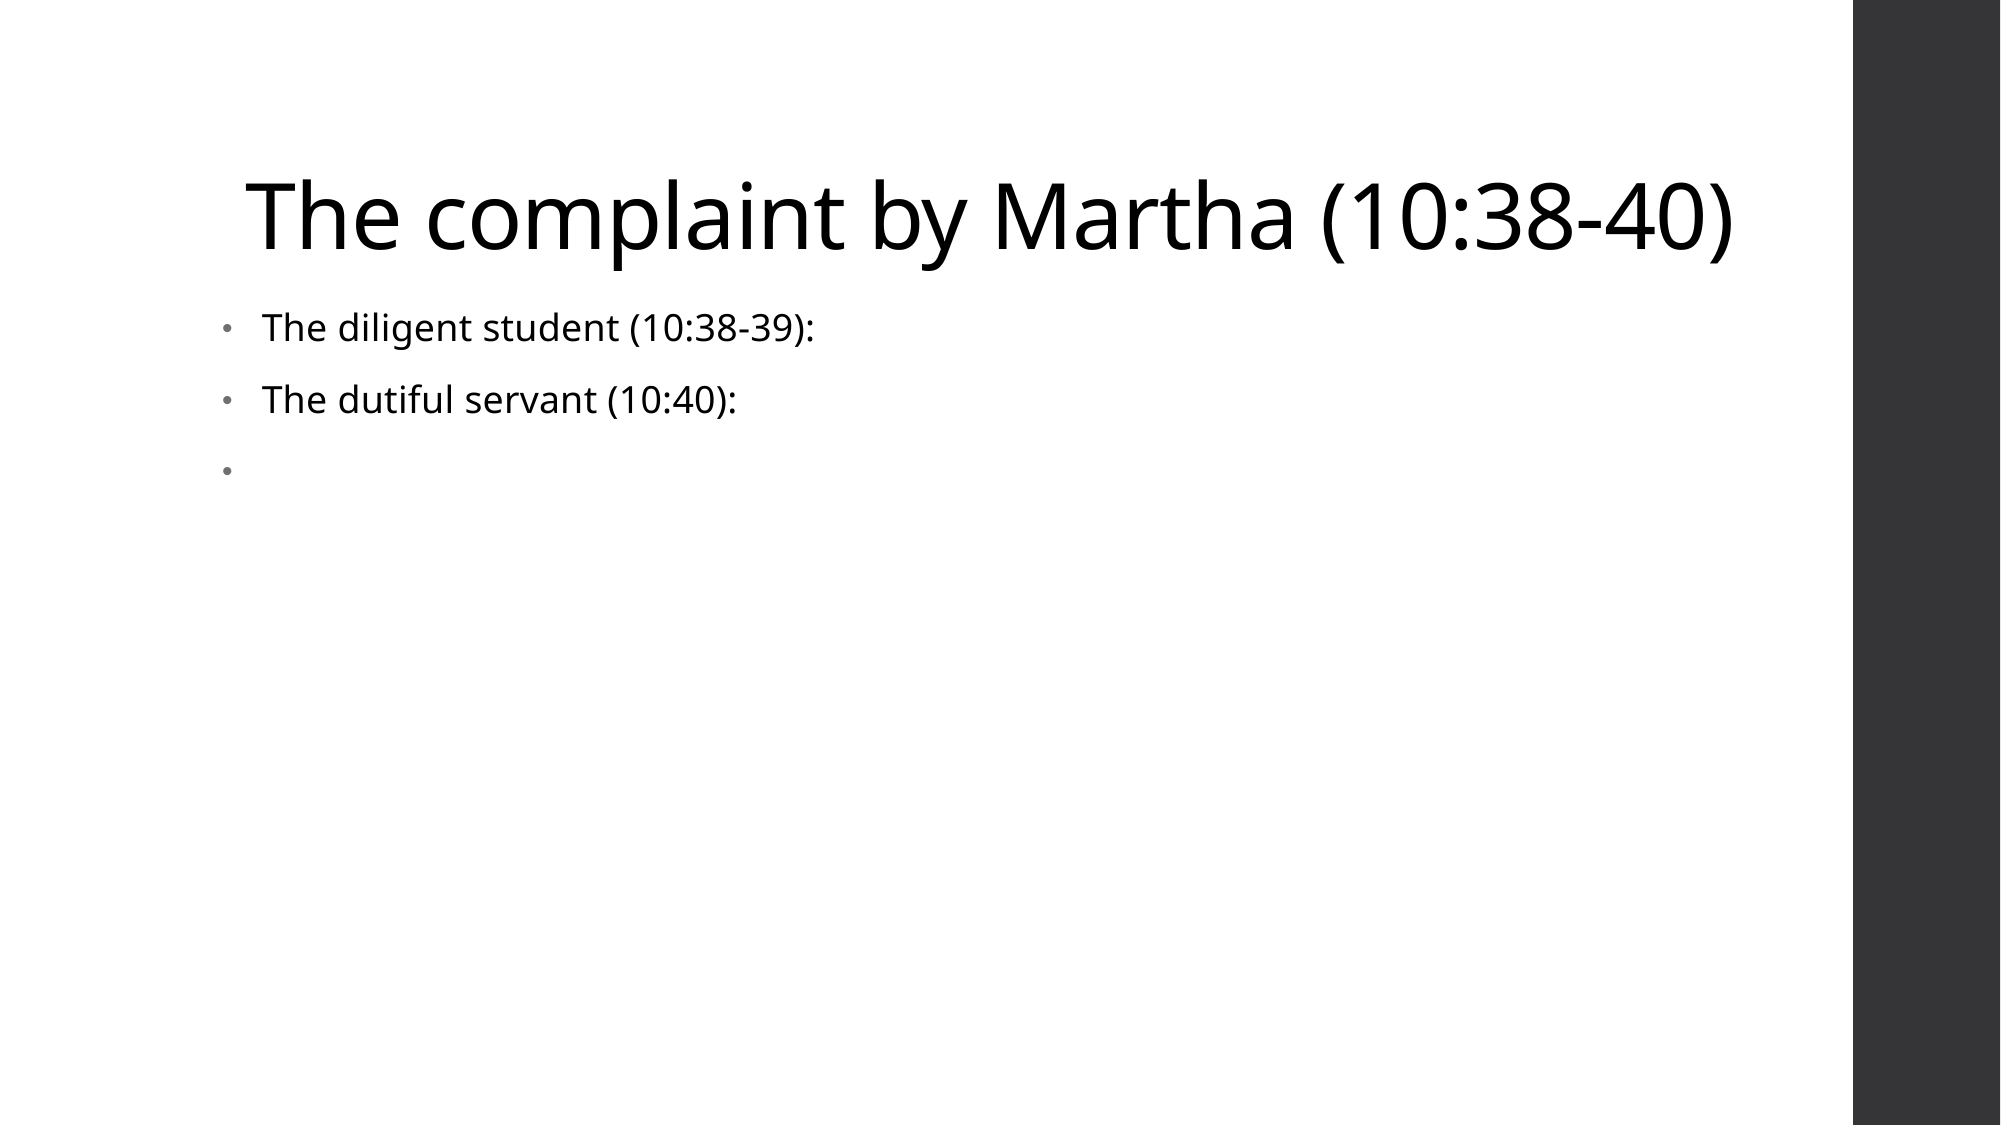

# The complaint by Martha (10:38-40)
 The diligent student (10:38-39):
 The dutiful servant (10:40):